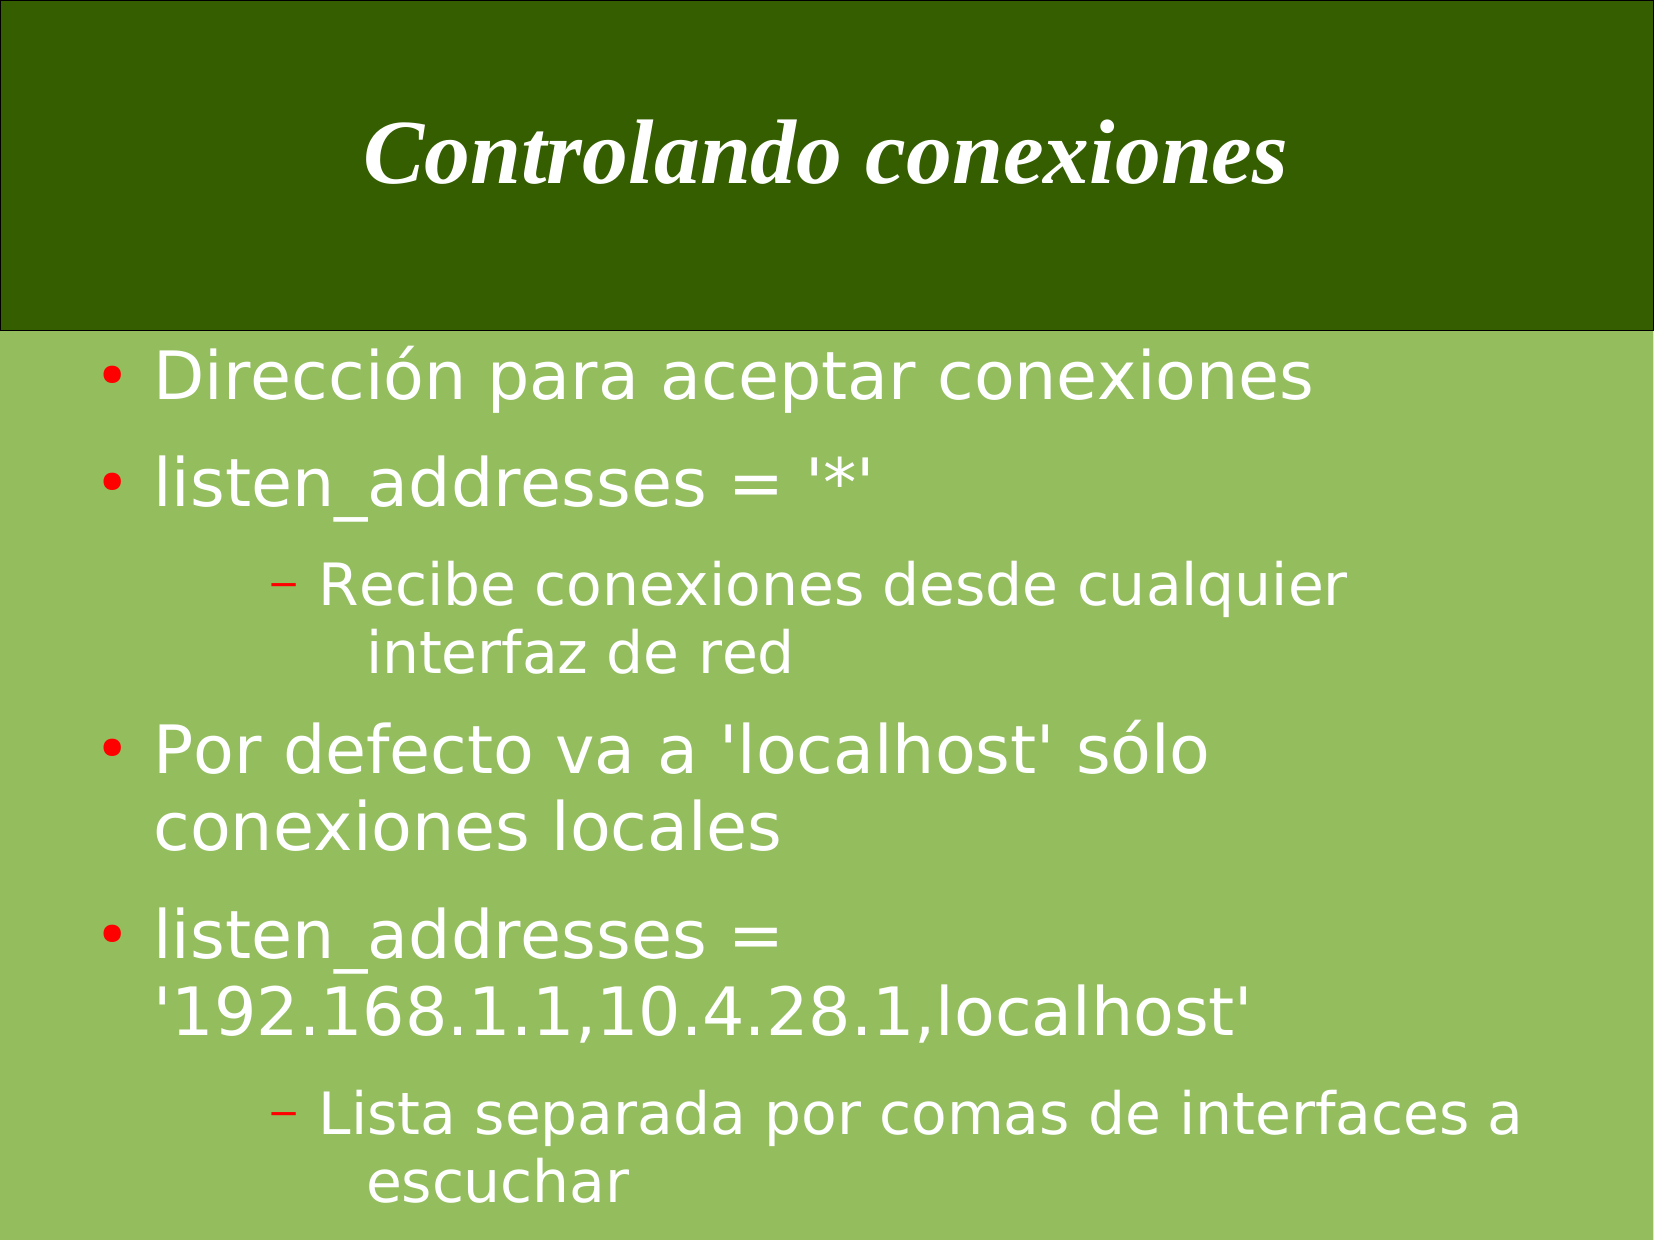

# Controlando conexiones
Dirección para aceptar conexiones
listen_addresses = '*'
Recibe conexiones desde cualquier interfaz de red
Por defecto va a 'localhost' sólo conexiones locales
listen_addresses = '192.168.1.1,10.4.28.1,localhost'
Lista separada por comas de interfaces a escuchar